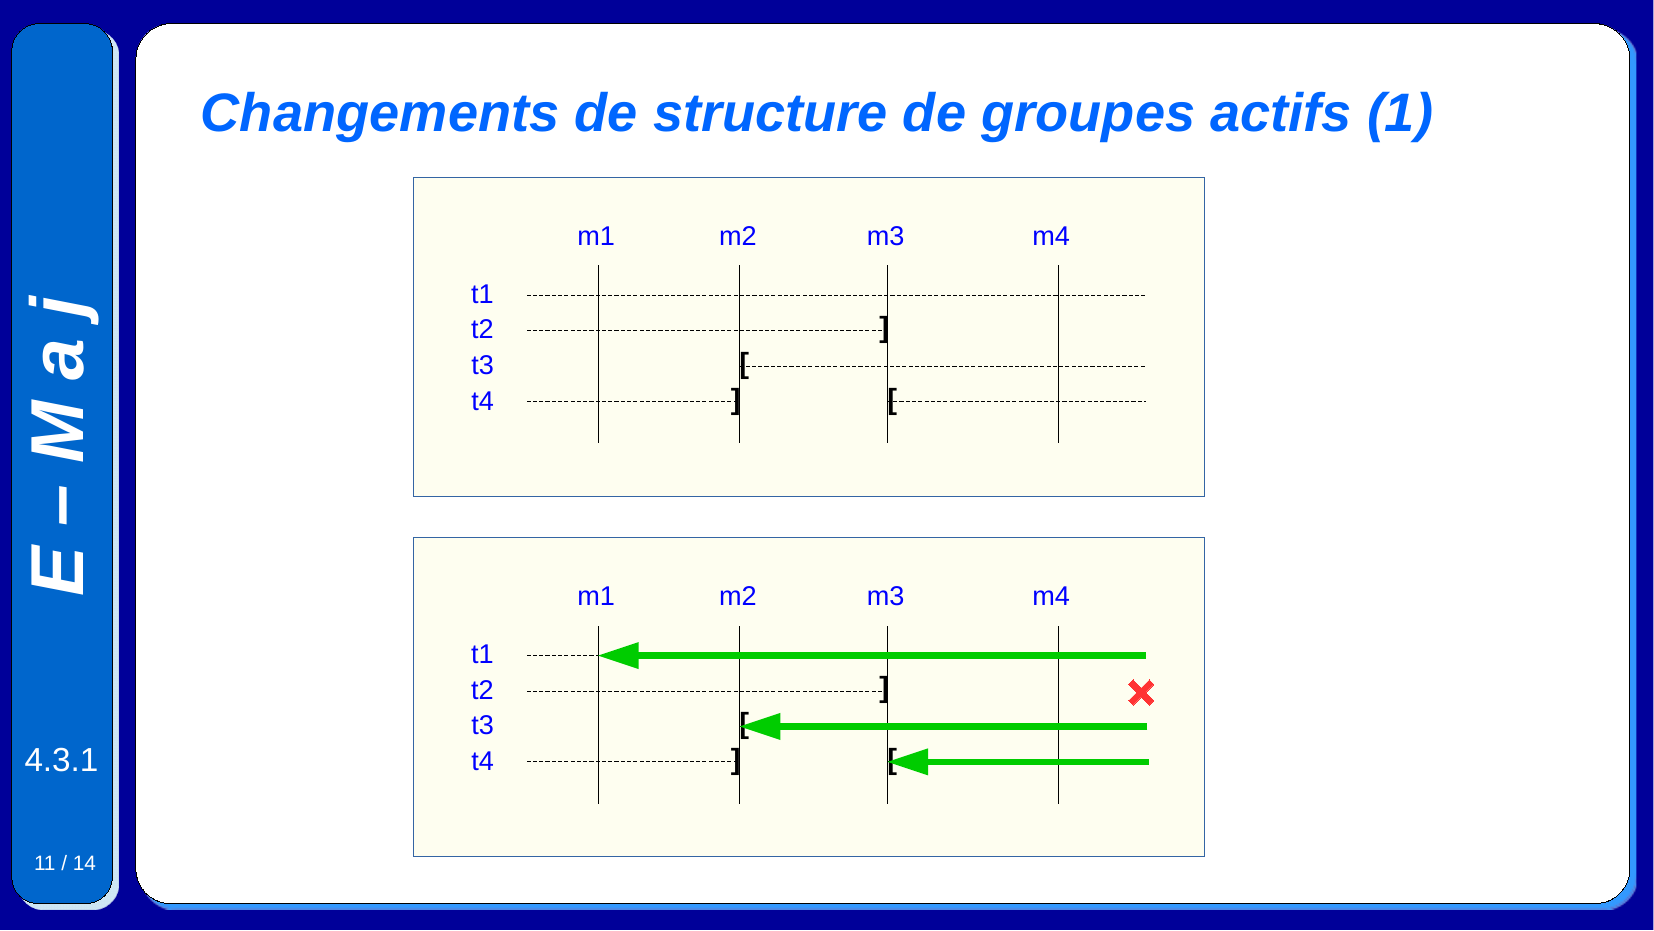

# Changements de structure de groupes actifs (1)
m1
m2
m3
m4
t1
]
t2
[
t3
]
[
t4
m1
m2
m3
m4
t1
]
t2
[
t3
]
[
t4